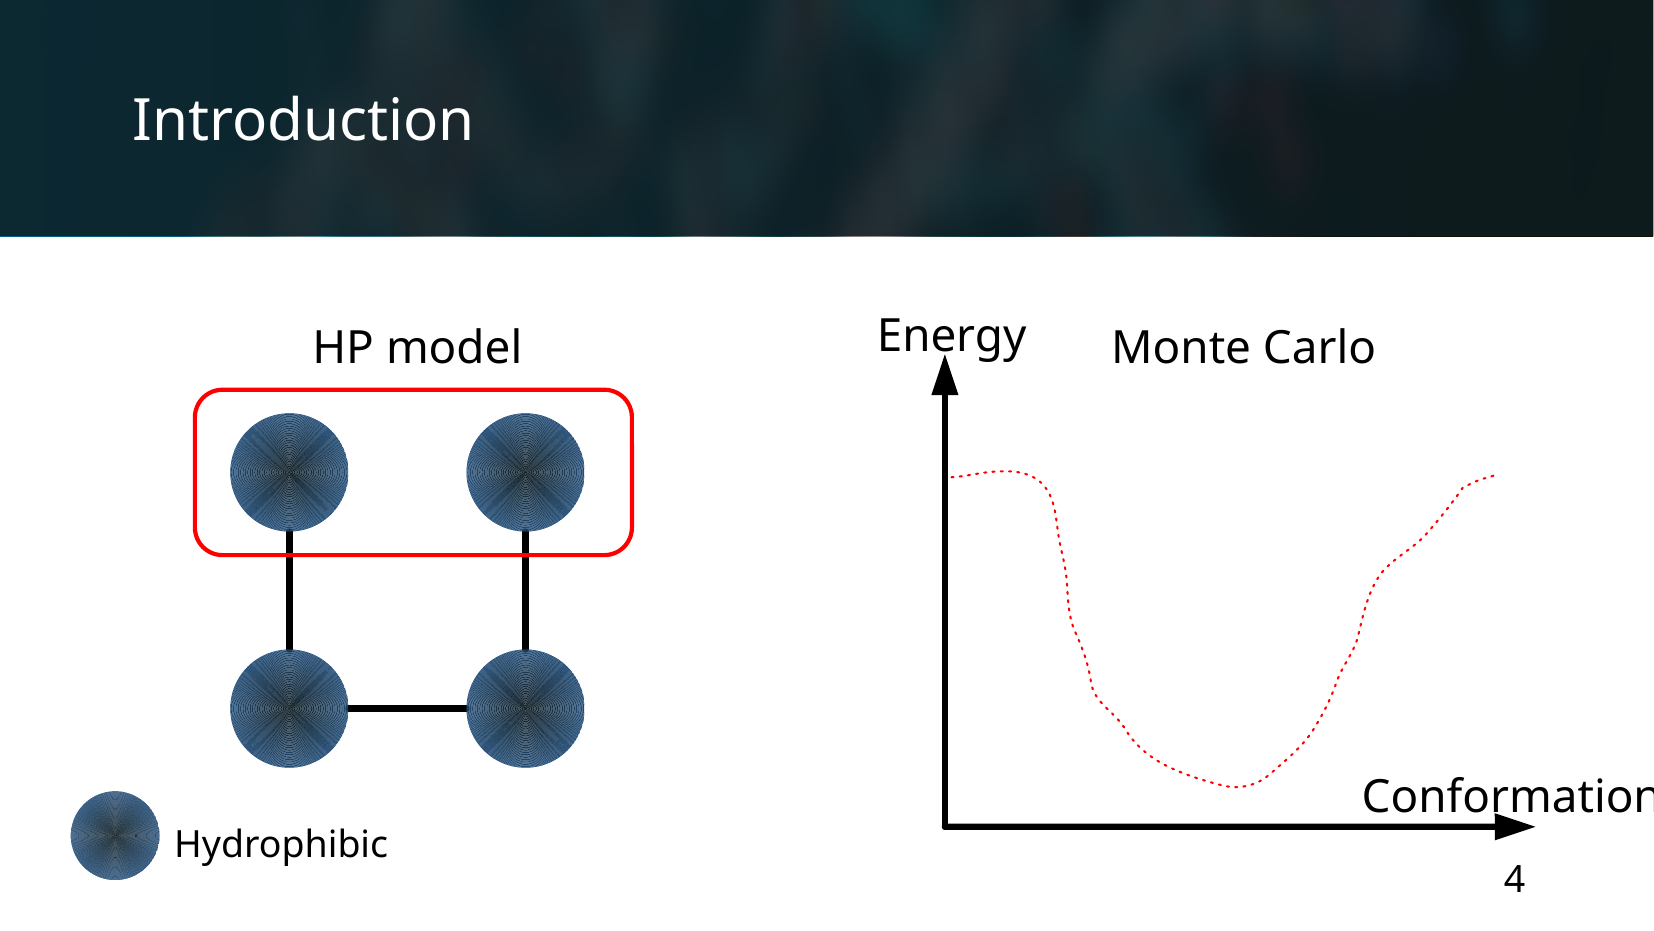

Introduction
Energy
HP model
Monte Carlo
Conformation
Hydrophibic